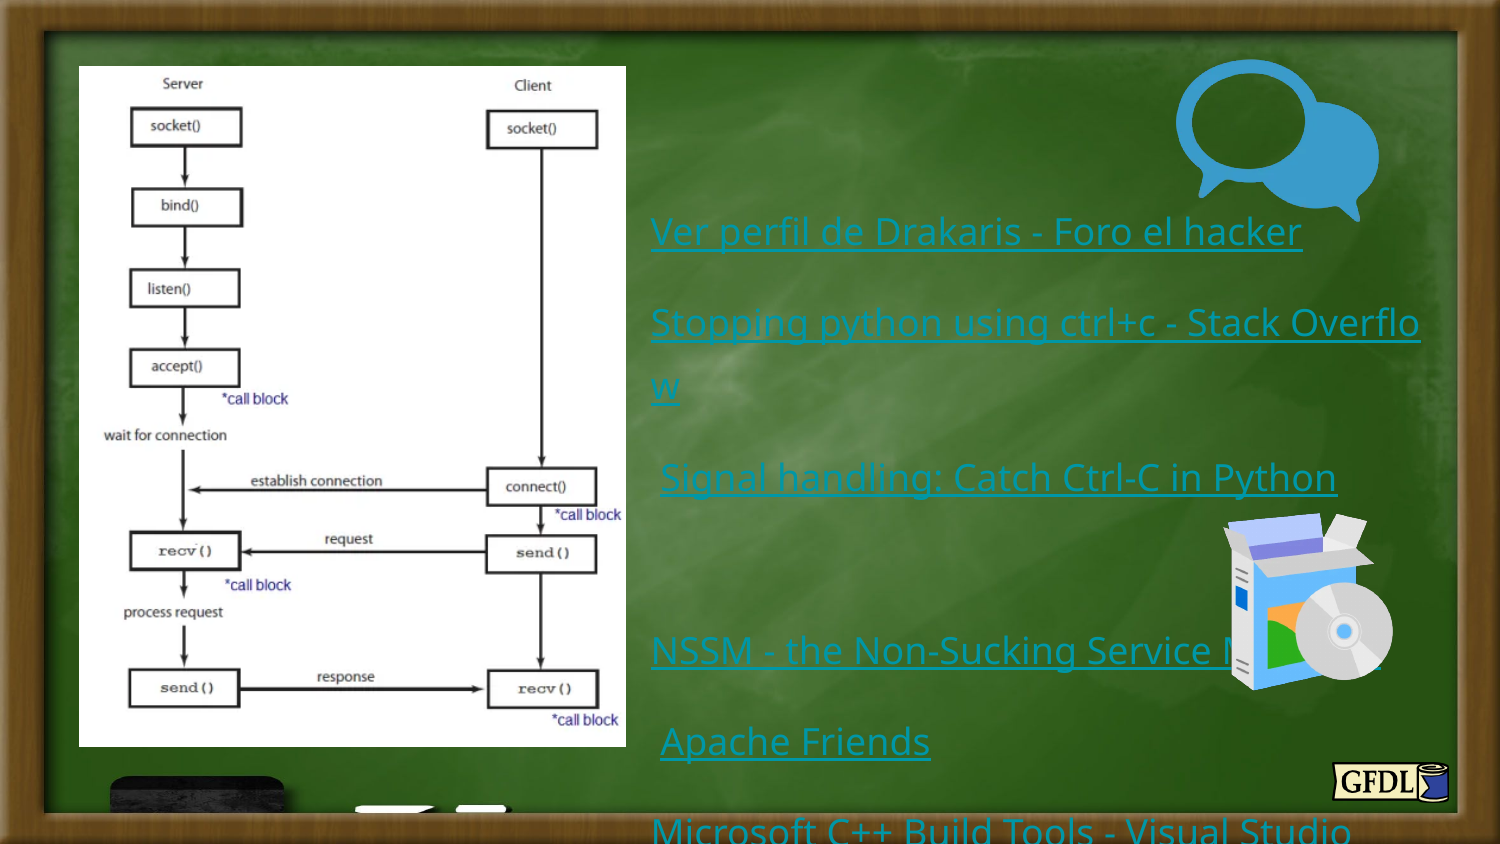

Ver perfil de Drakaris - Foro el hacker
Stopping python using ctrl+c - Stack Overflow
 Signal handling: Catch Ctrl-C in Python
NSSM - the Non-Sucking Service Manager
 Apache Friends
Microsoft C++ Build Tools - Visual Studio